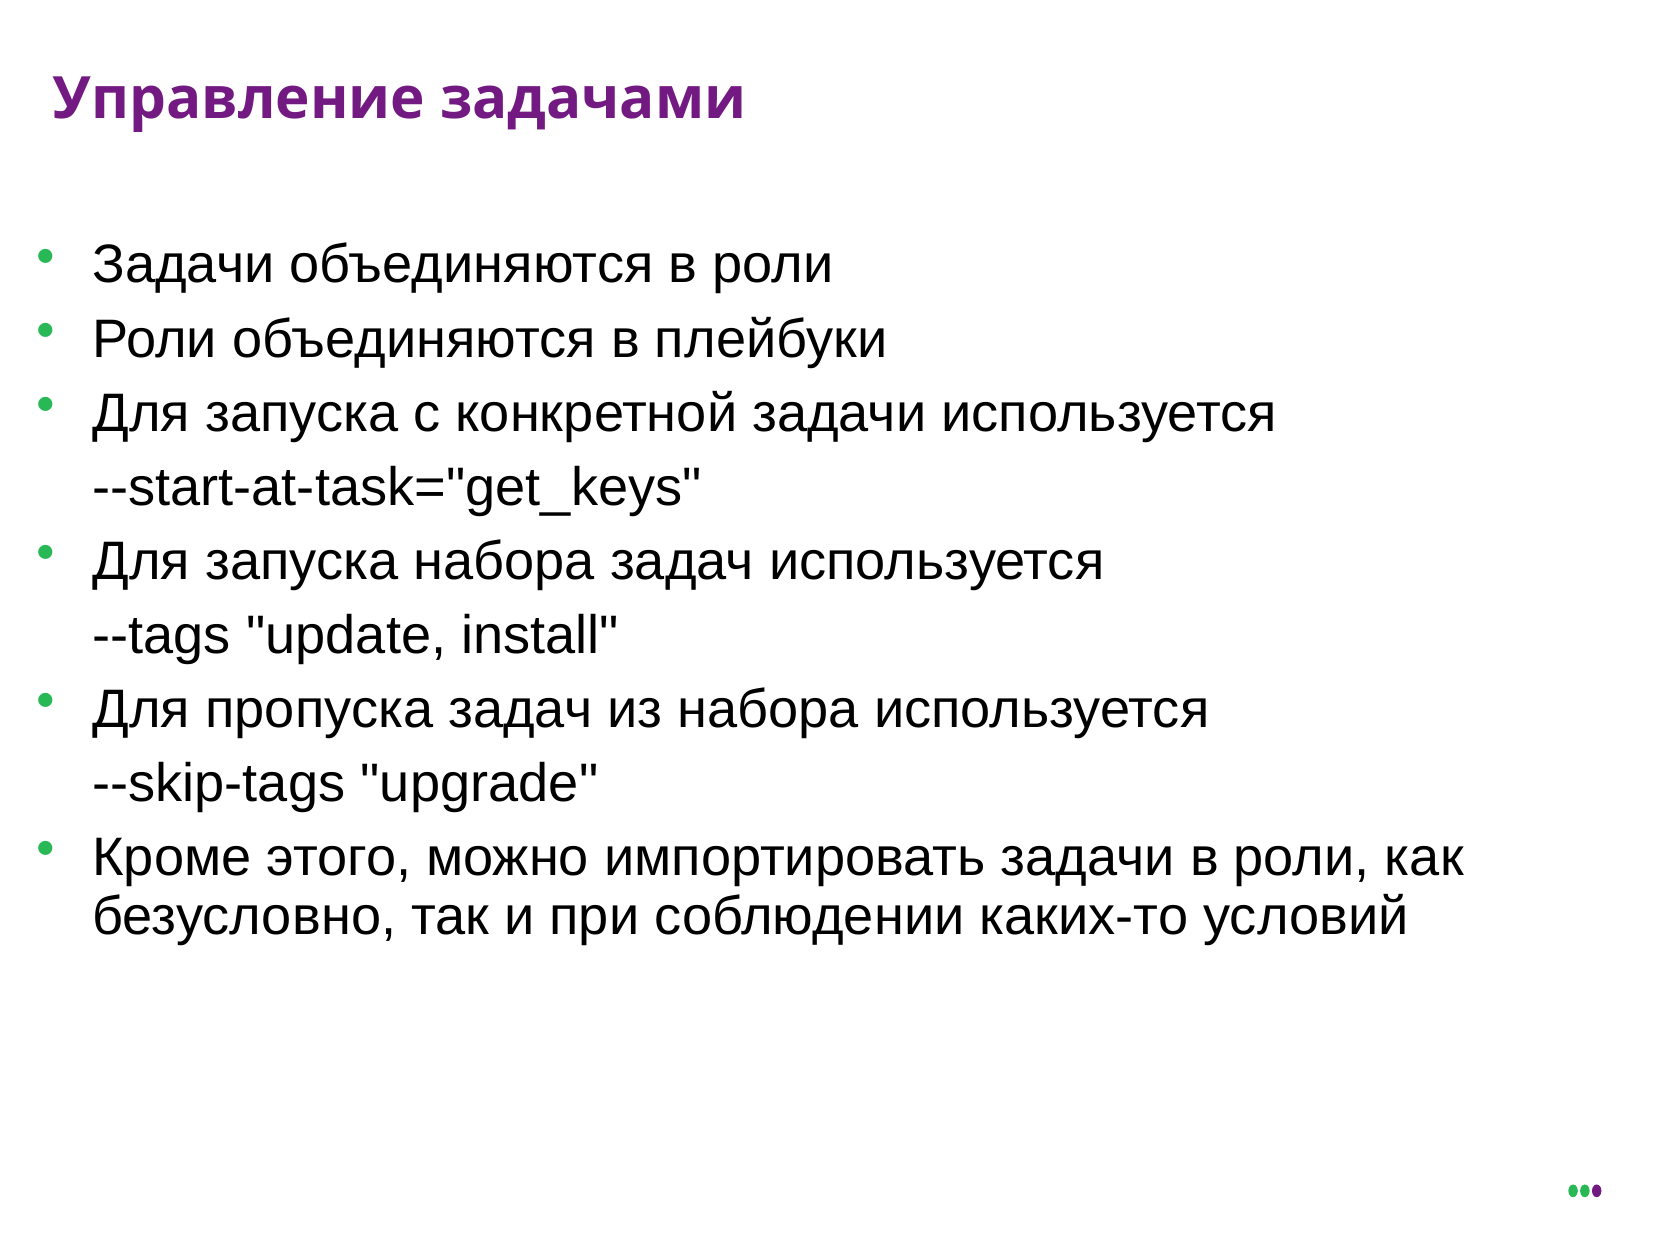

# Управление задачами
Задачи объединяются в роли
Роли объединяются в плейбуки
Для запуска с конкретной задачи используется
--start-at-task="get_keys"
Для запуска набора задач используется
--tags "update, install"
Для пропуска задач из набора используется
--skip-tags "upgrade"
Кроме этого, можно импортировать задачи в роли, как безусловно, так и при соблюдении каких-то условий